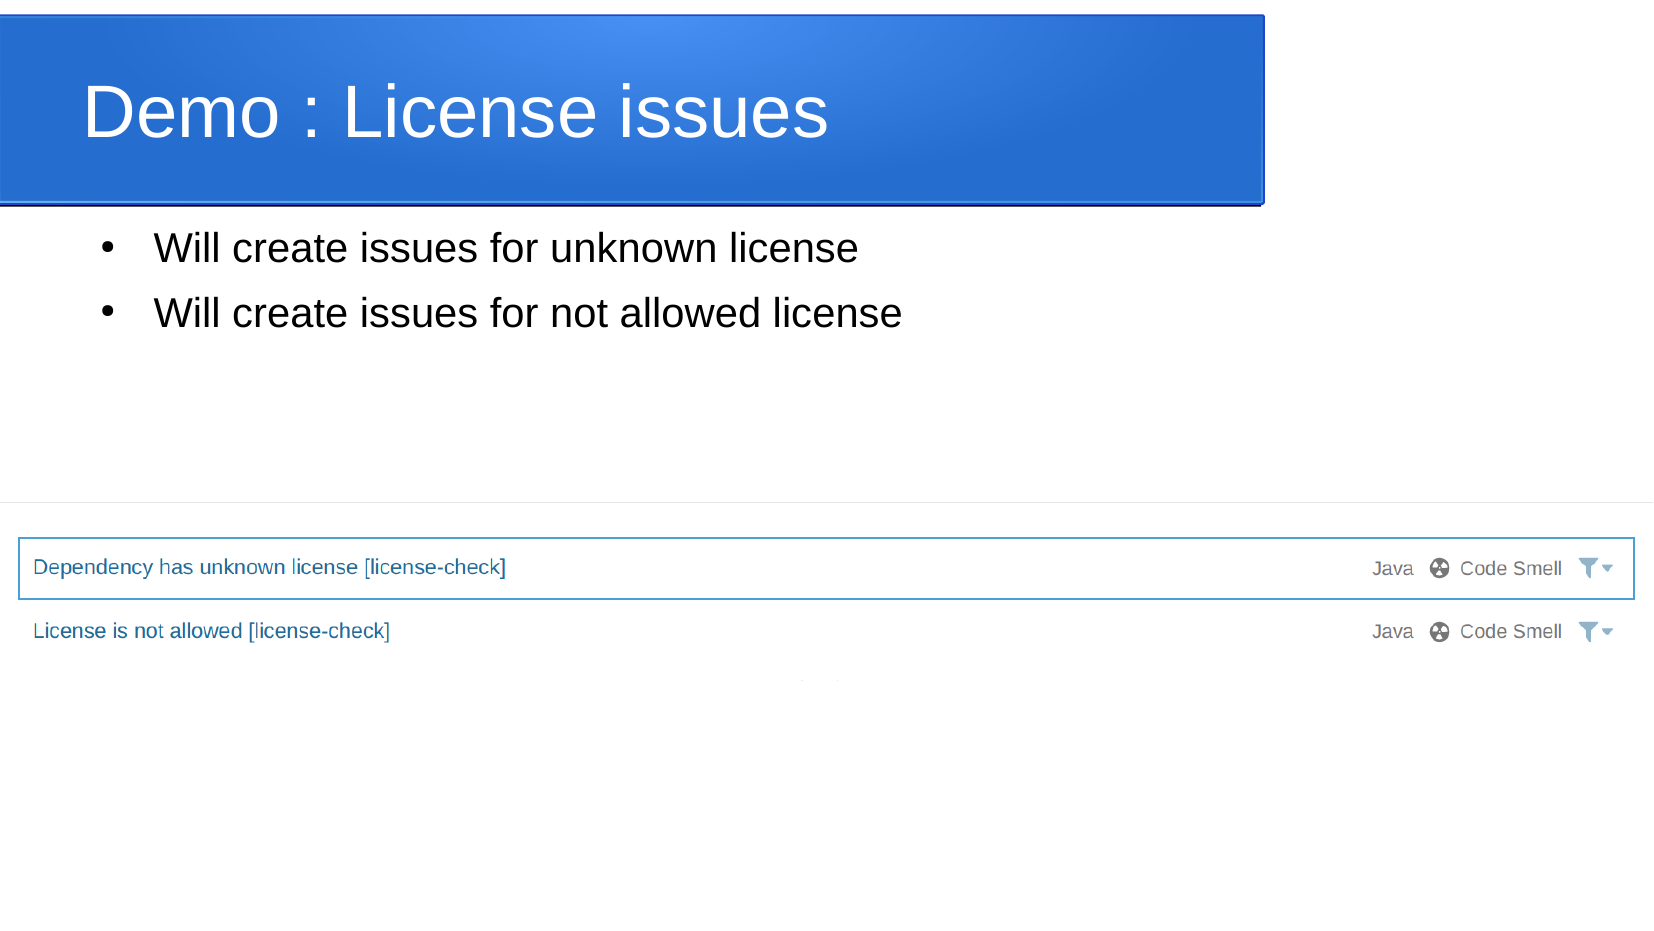

# Demo : License issues
Will create issues for unknown license
Will create issues for not allowed license